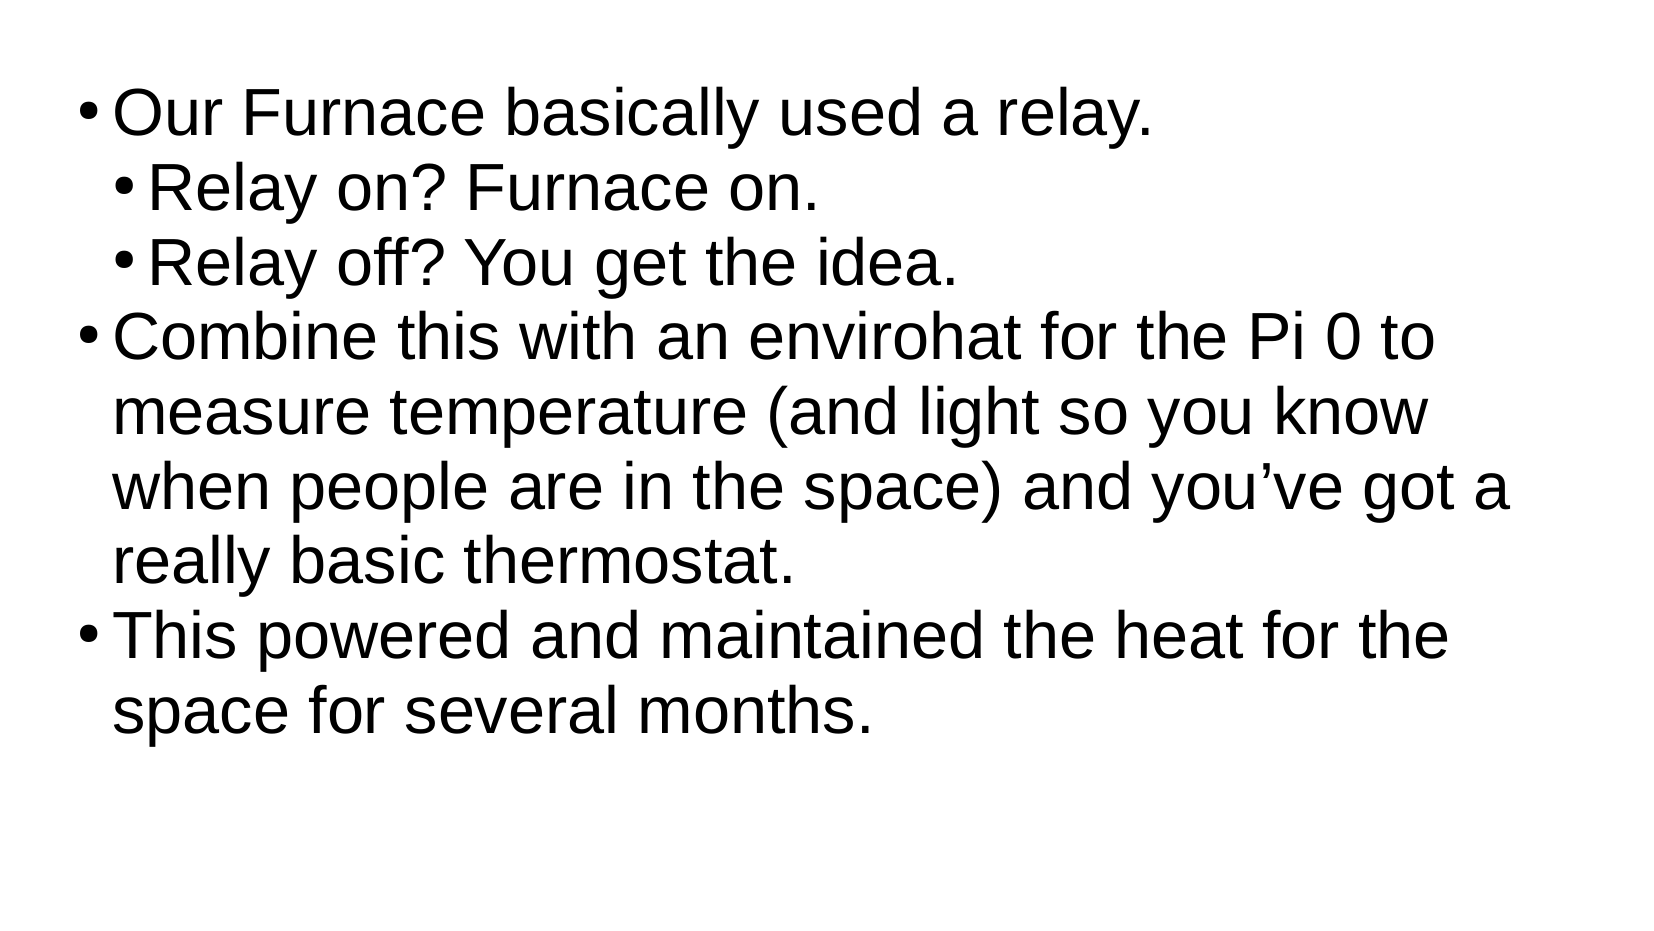

# Our Furnace basically used a relay.
Relay on? Furnace on.
Relay off? You get the idea.
Combine this with an envirohat for the Pi 0 to measure temperature (and light so you know when people are in the space) and you’ve got a really basic thermostat.
This powered and maintained the heat for the space for several months.